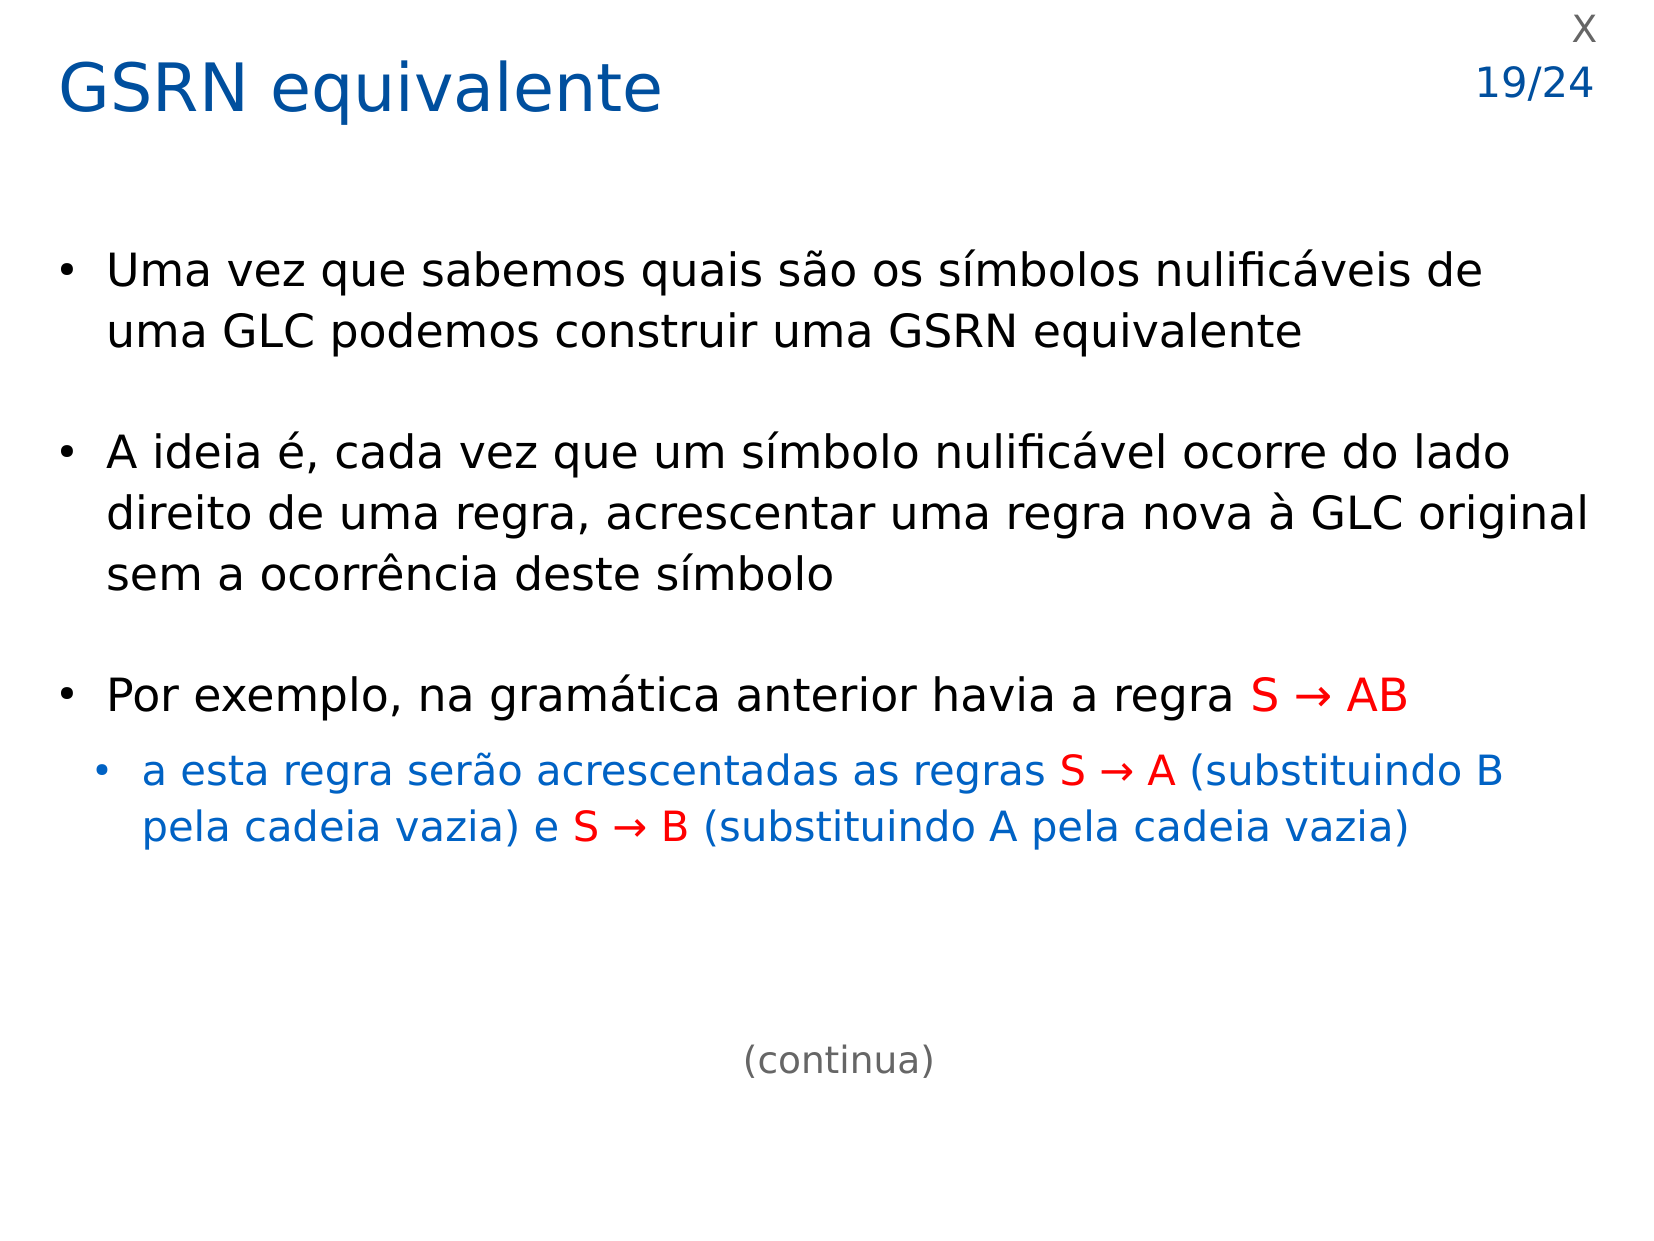

X
# GSRN equivalente
19
Uma vez que sabemos quais são os símbolos nulificáveis de uma GLC podemos construir uma GSRN equivalente
A ideia é, cada vez que um símbolo nulificável ocorre do lado direito de uma regra, acrescentar uma regra nova à GLC original sem a ocorrência deste símbolo
Por exemplo, na gramática anterior havia a regra S → AB
a esta regra serão acrescentadas as regras S → A (substituindo B pela cadeia vazia) e S → B (substituindo A pela cadeia vazia)
(continua)